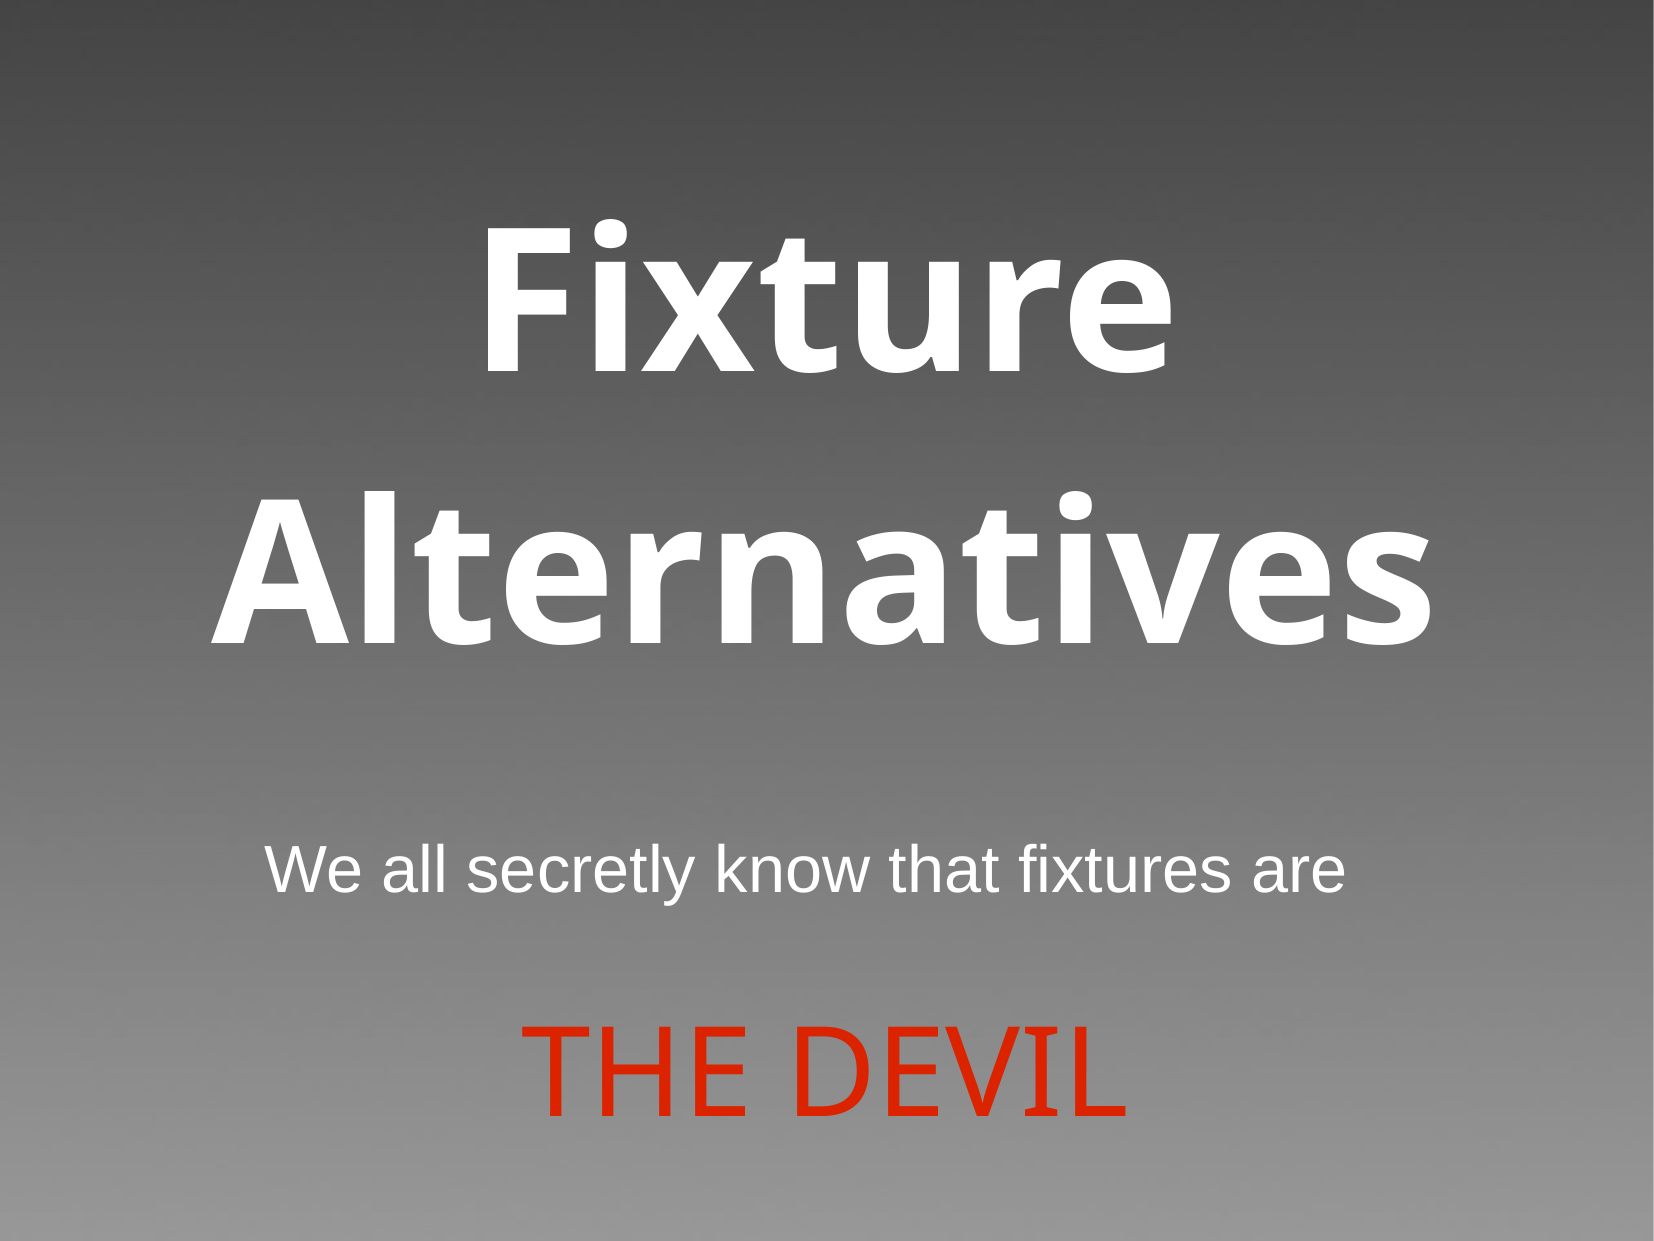

Fixture Alternatives
We all secretly know that fixtures are
THE DEVIL